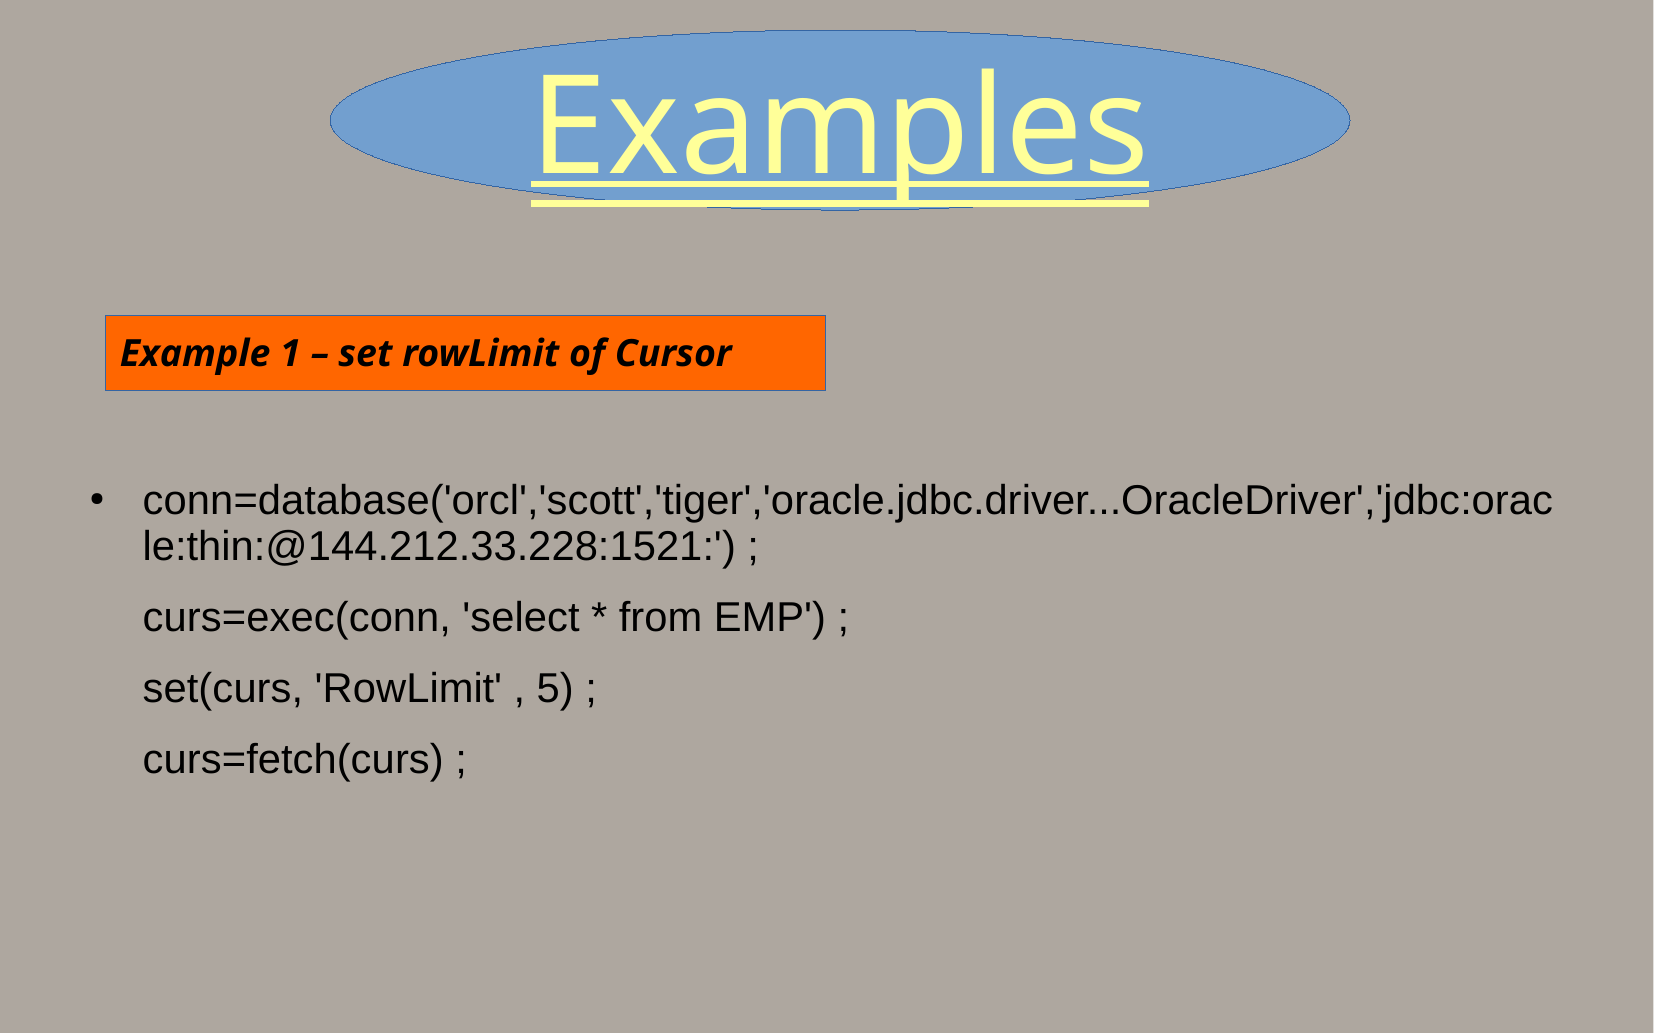

Examples
Example 1 – set rowLimit of Cursor
# conn=database('orcl','scott','tiger','oracle.jdbc.driver...OracleDriver','jdbc:oracle:thin:@144.212.33.228:1521:') ;
curs=exec(conn, 'select * from EMP') ;
set(curs, 'RowLimit' , 5) ;
curs=fetch(curs) ;